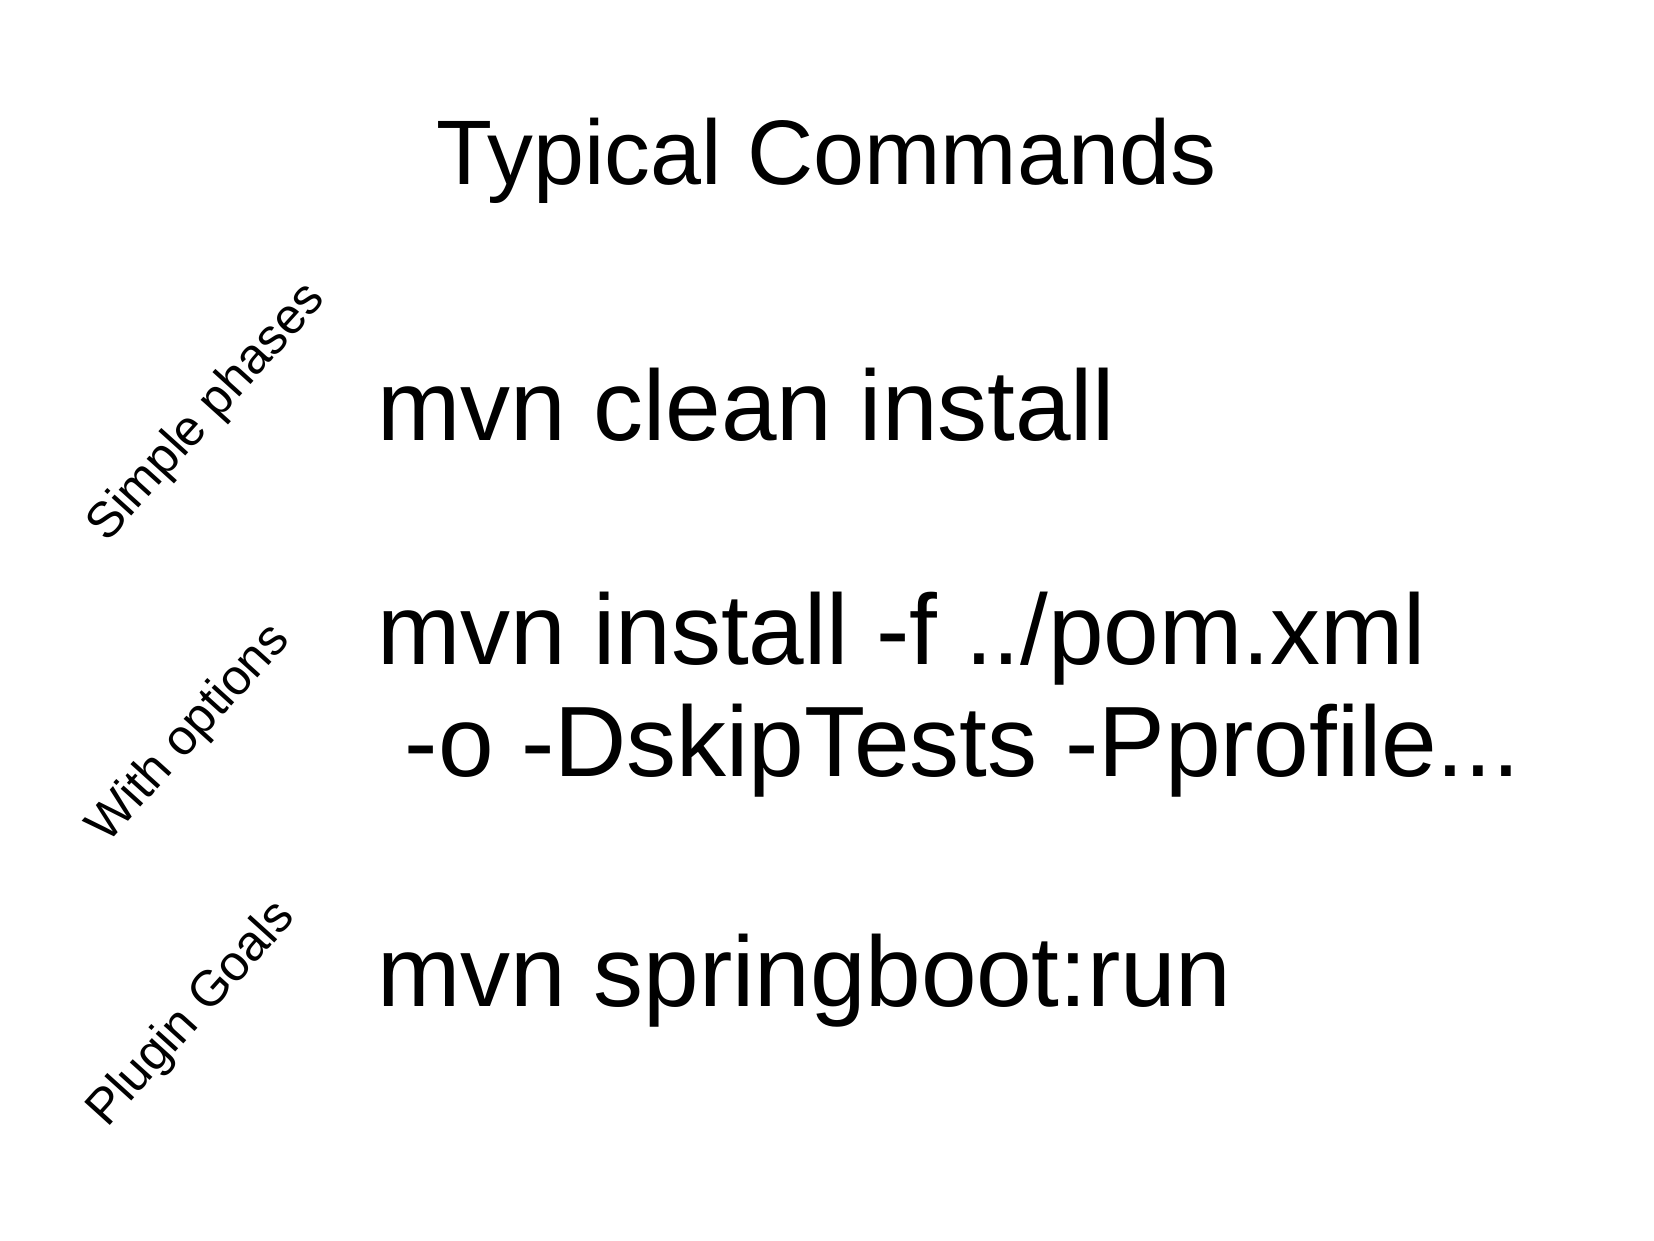

# Typical Commands
mvn clean install
Simple phases
mvn install -f ../pom.xml
 -o -DskipTests -Pprofile...
With options
mvn springboot:run
Plugin Goals